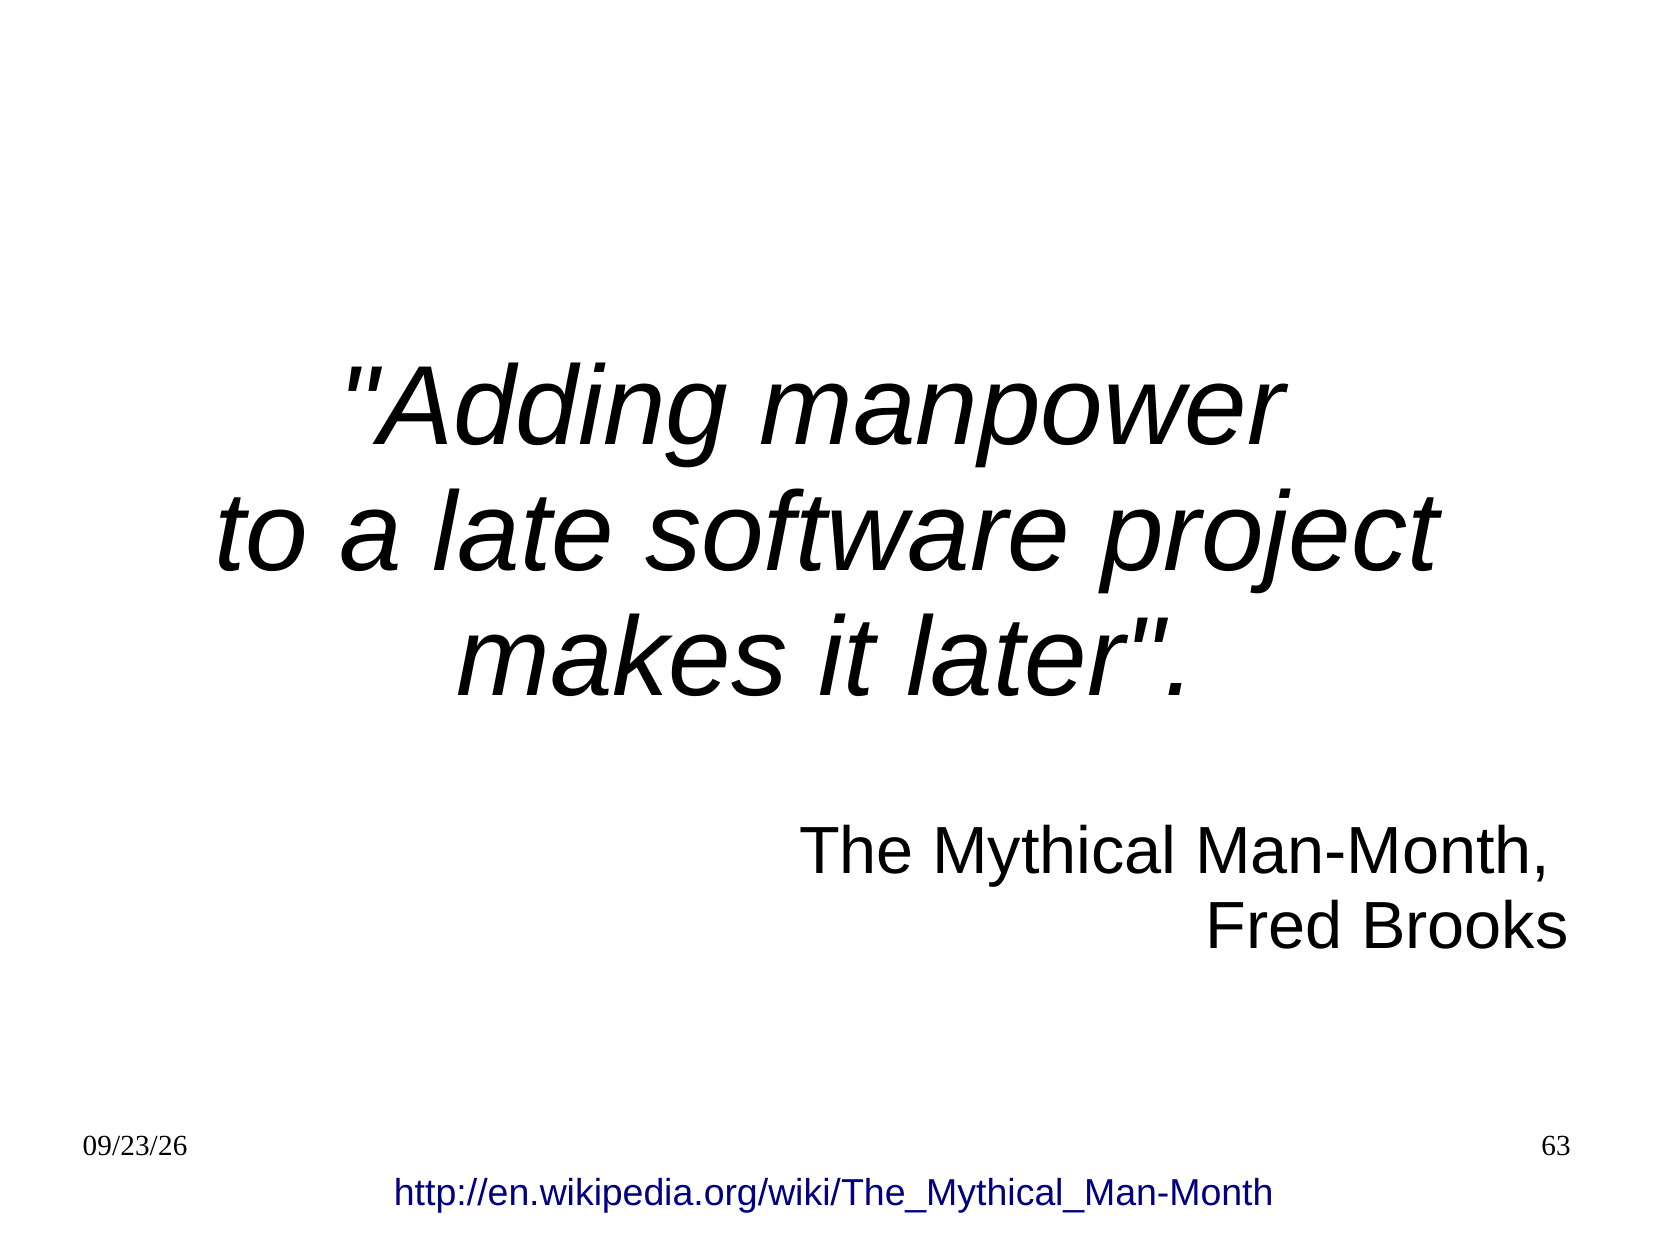

# "Adding manpower to a late software project makes it later".
The Mythical Man-Month,
Fred Brooks
63
http://en.wikipedia.org/wiki/The_Mythical_Man-Month